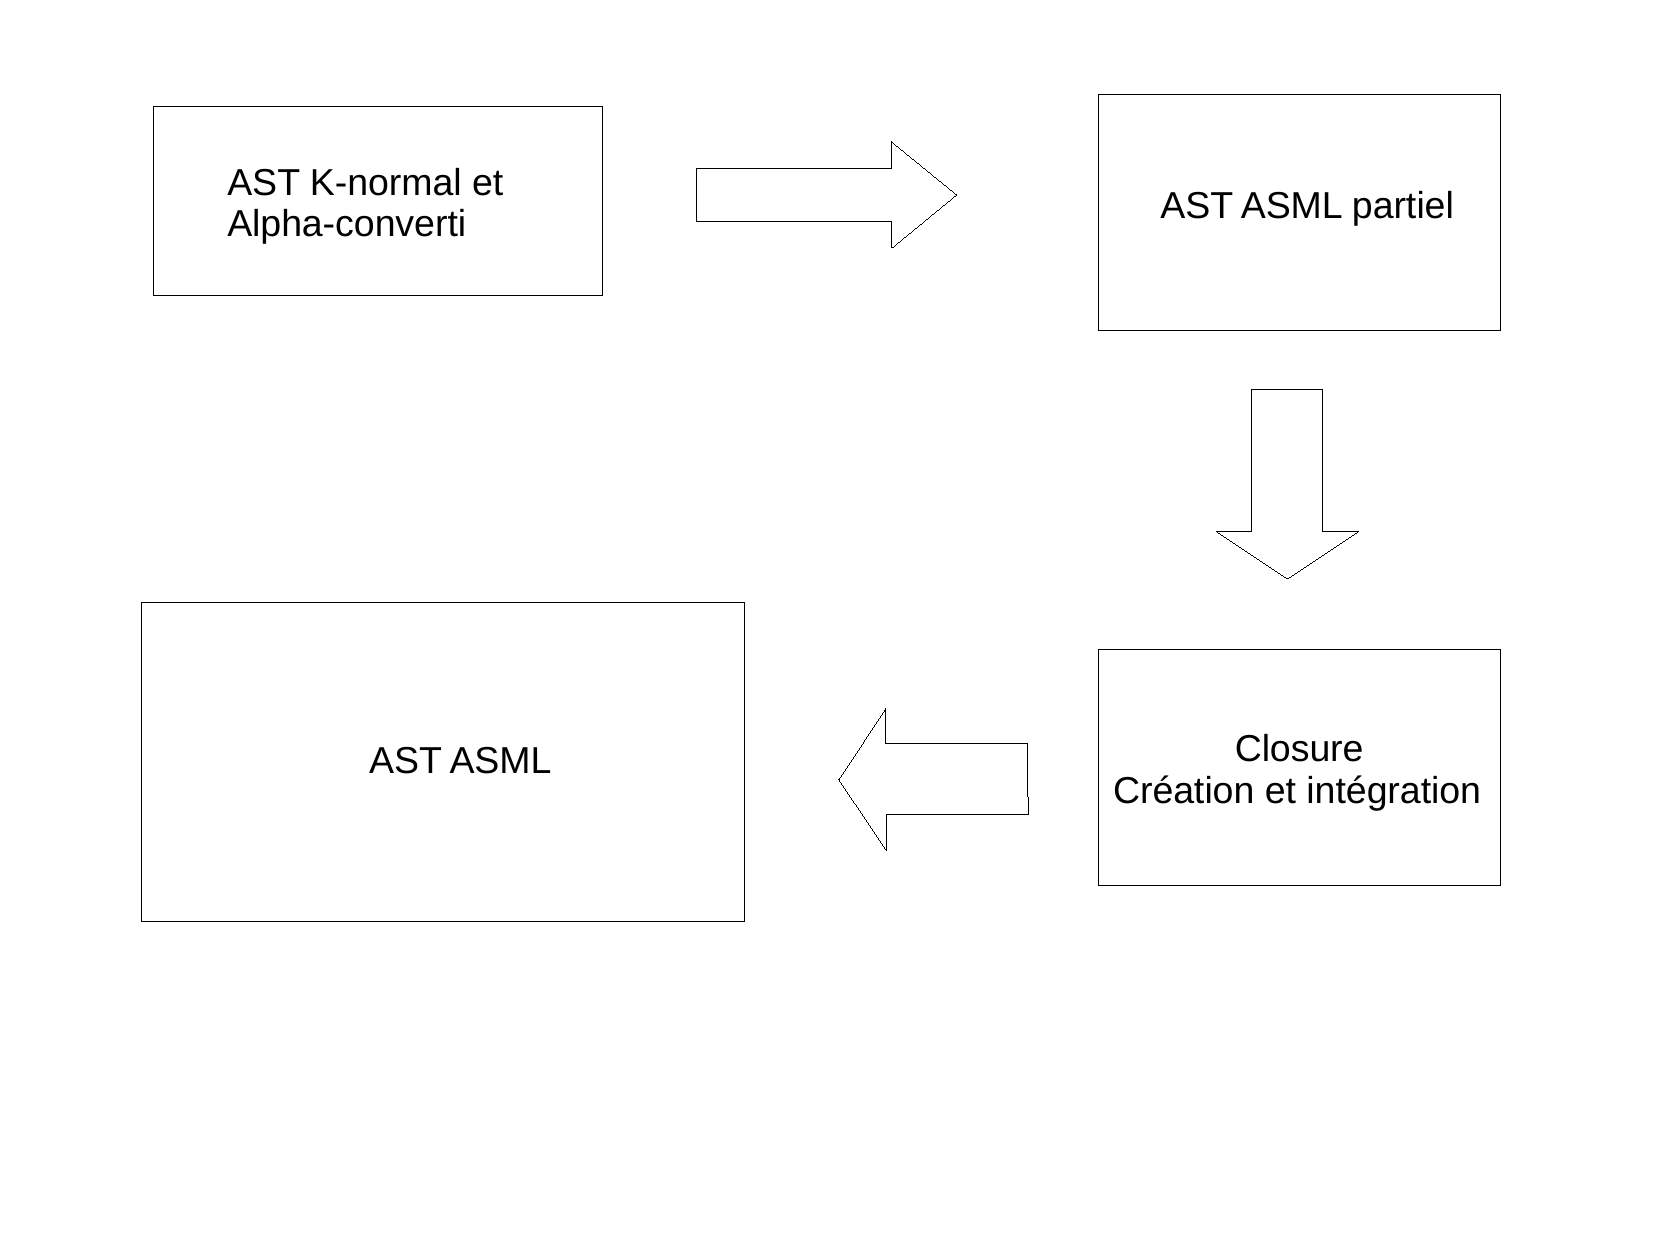

AST K-normal et Alpha-converti
AST ASML partiel
Closure
Création et intégration
AST ASML